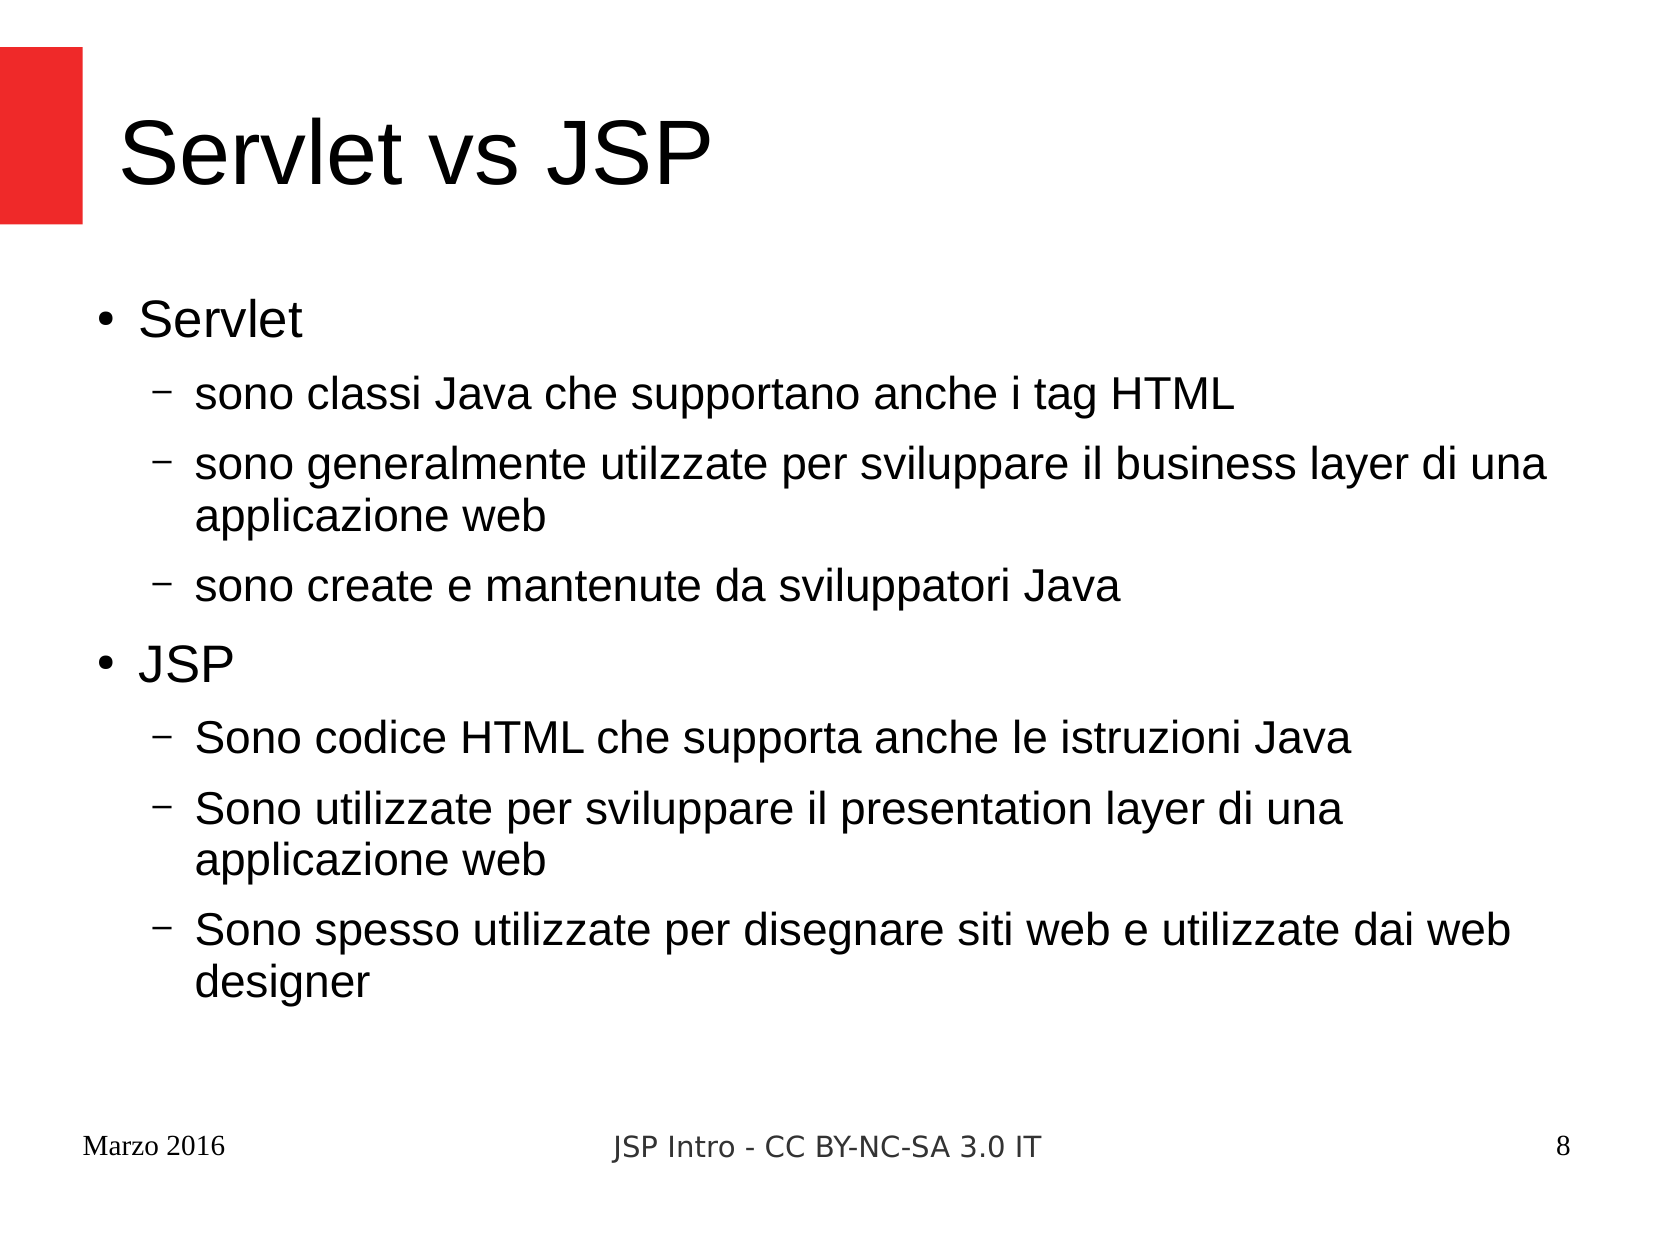

# Servlet vs JSP
Servlet
sono classi Java che supportano anche i tag HTML
sono generalmente utilzzate per sviluppare il business layer di una applicazione web
sono create e mantenute da sviluppatori Java
JSP
Sono codice HTML che supporta anche le istruzioni Java
Sono utilizzate per sviluppare il presentation layer di una applicazione web
Sono spesso utilizzate per disegnare siti web e utilizzate dai web designer
Your Date Here
Your Footer Here
8